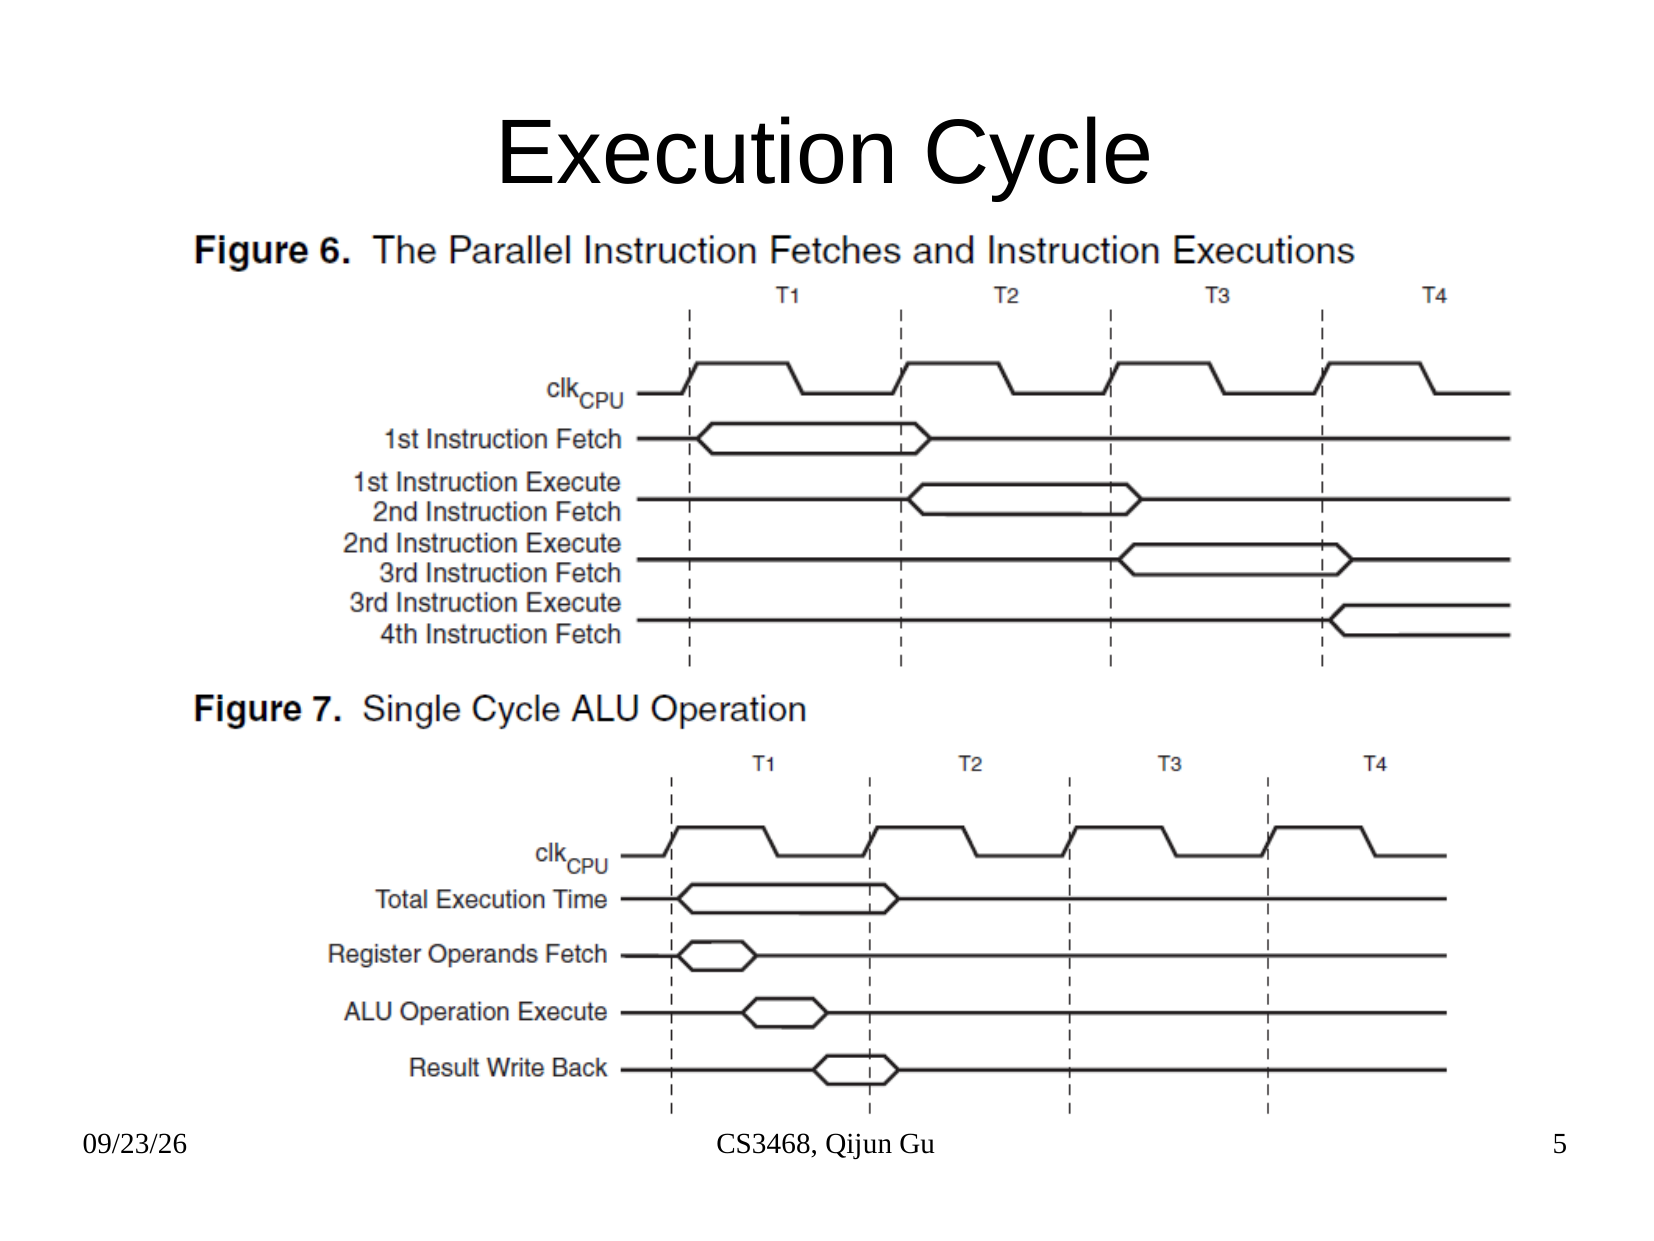

# Execution Cycle
CS3468, Qijun Gu
5